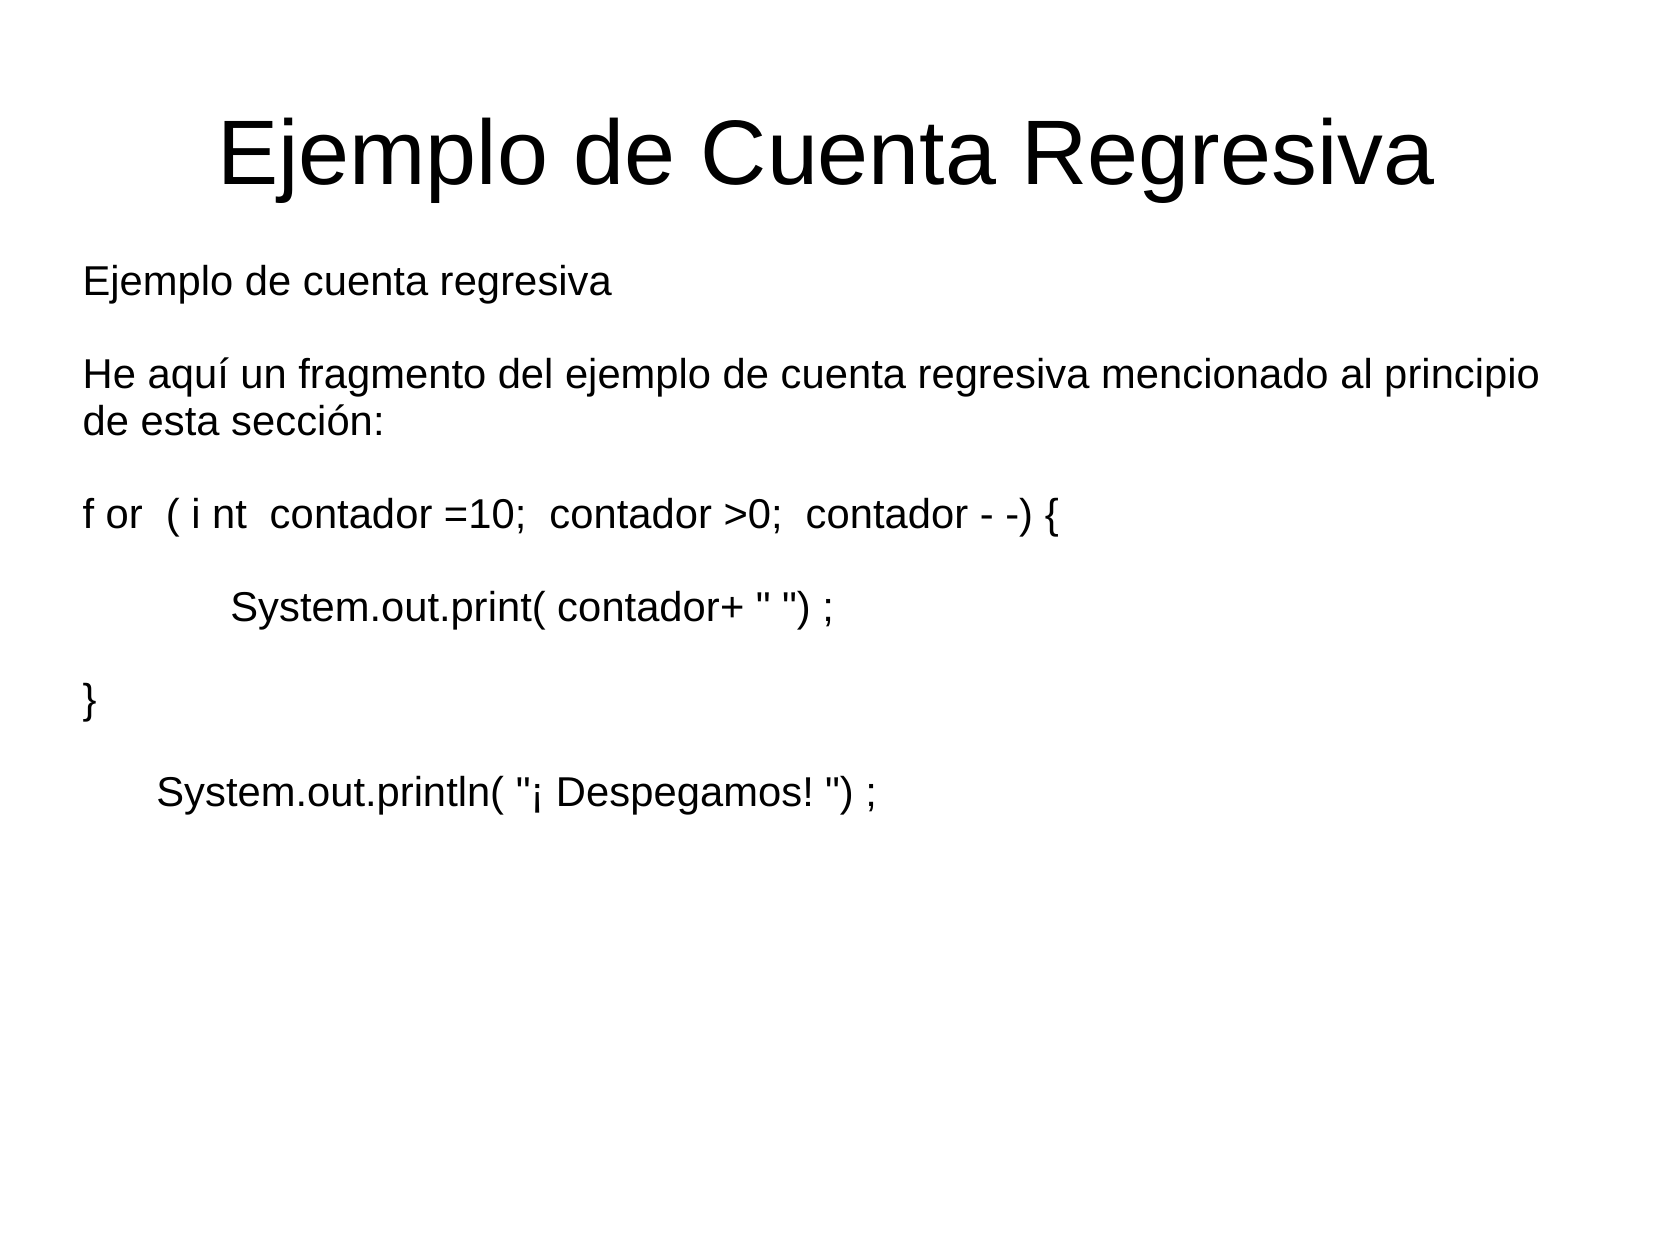

# Ejemplo de Cuenta Regresiva
Ejemplo de cuenta regresiva
He aquí un fragmento del ejemplo de cuenta regresiva mencionado al principio de esta sección:
f or ( i nt contador =10; contador >0; contador - -) {
		System.out.print( contador+ " ") ;
}
	System.out.println( "¡ Despegamos! ") ;